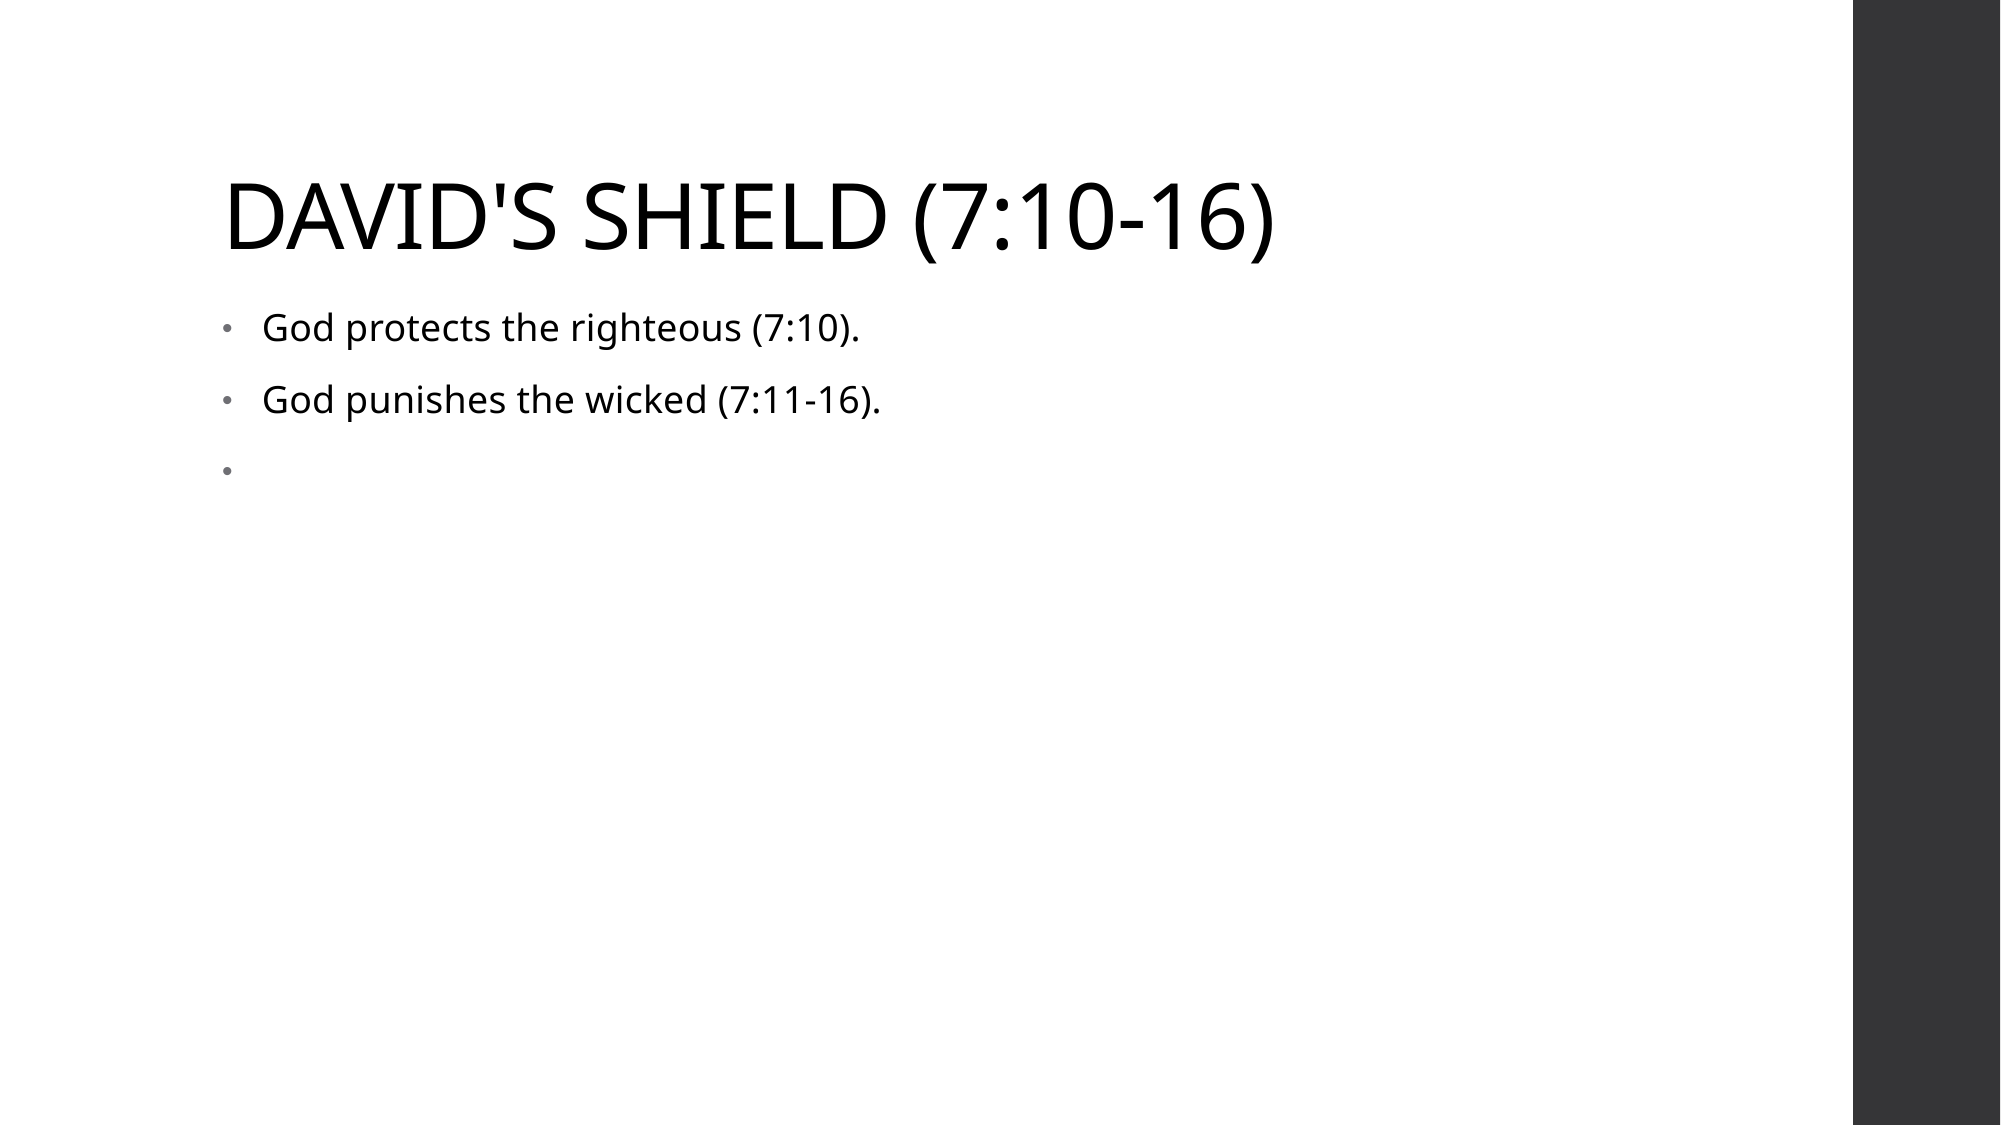

# DAVID'S SHIELD (7:10-16)
 God protects the righteous (7:10).
 God punishes the wicked (7:11-16).